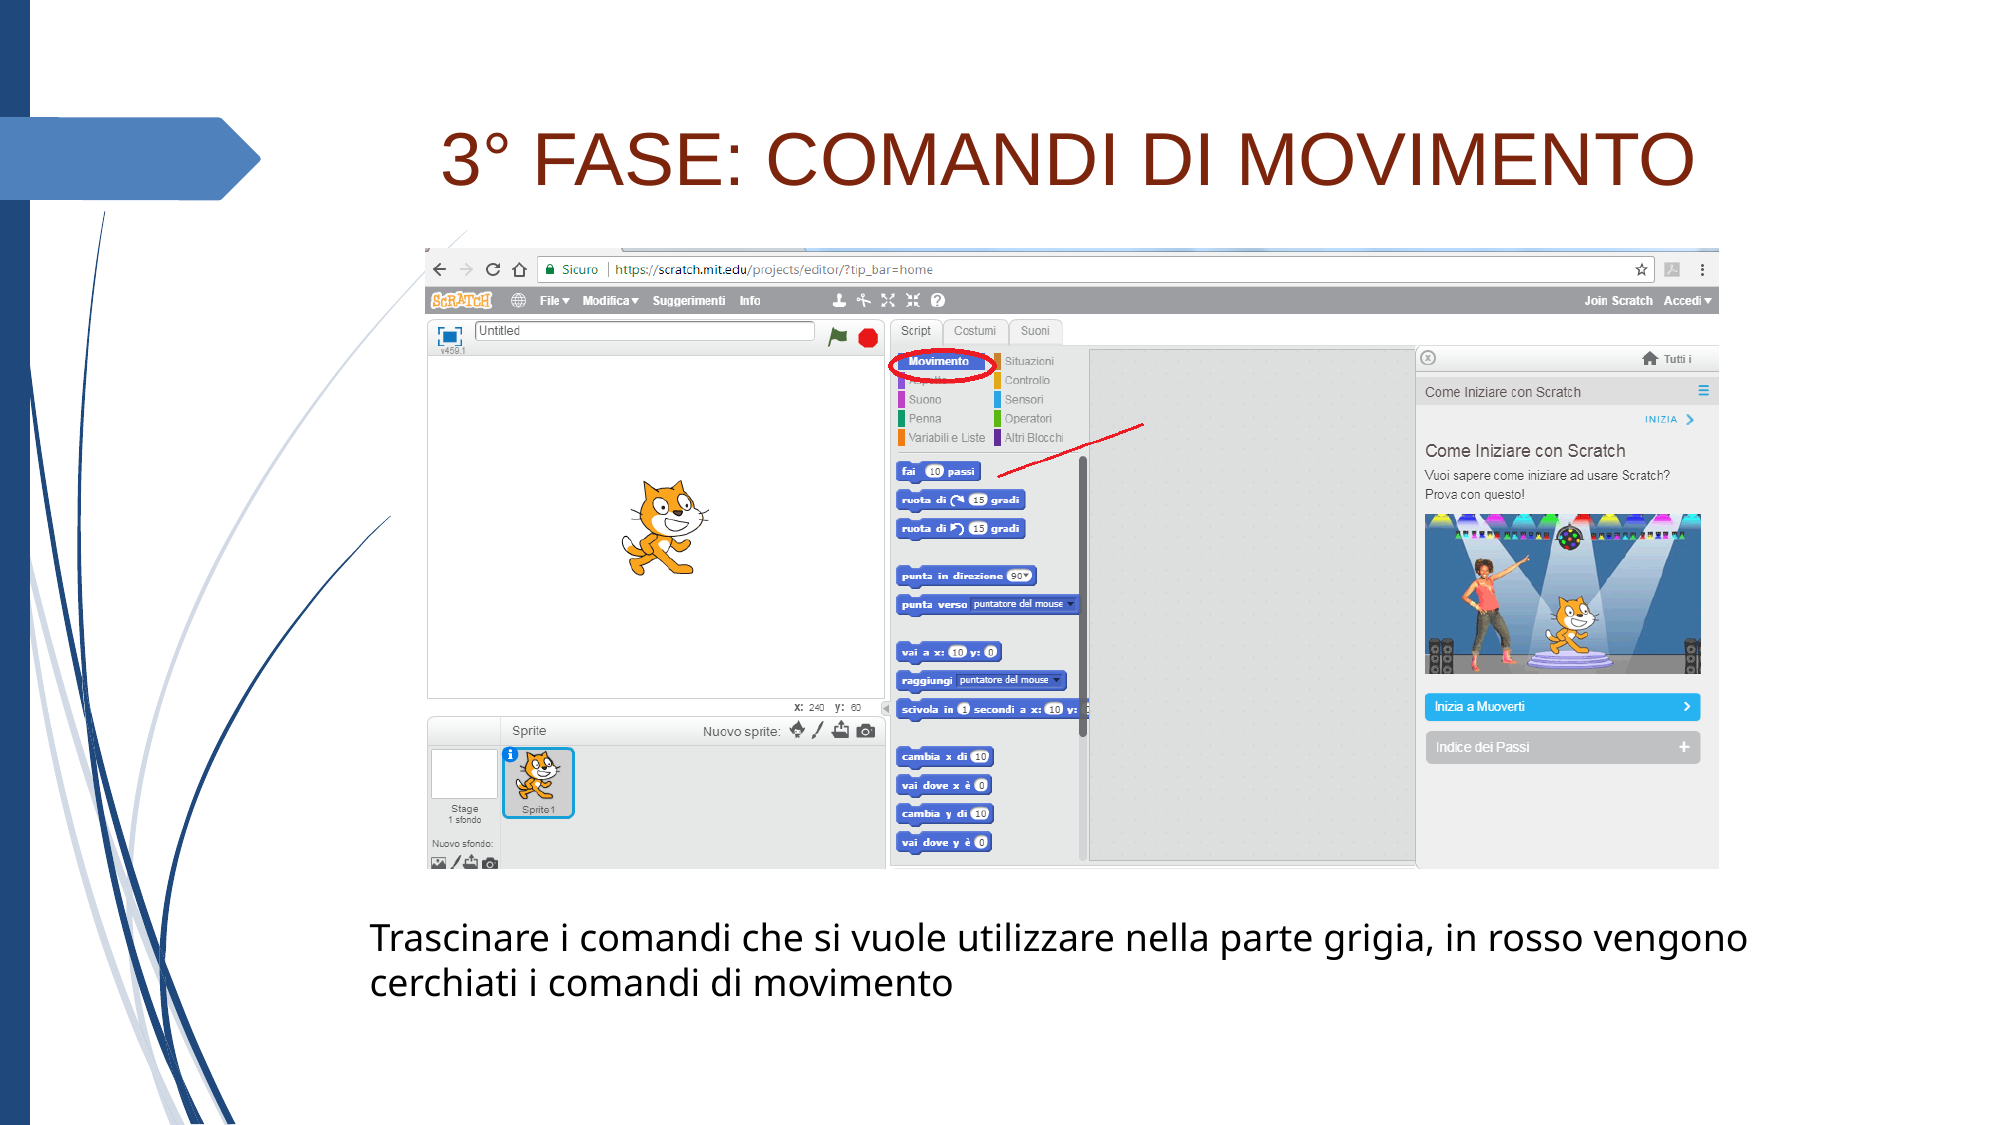

3° FASE: COMANDI DI MOVIMENTO
Trascinare i comandi che si vuole utilizzare nella parte grigia, in rosso vengono cerchiati i comandi di movimento